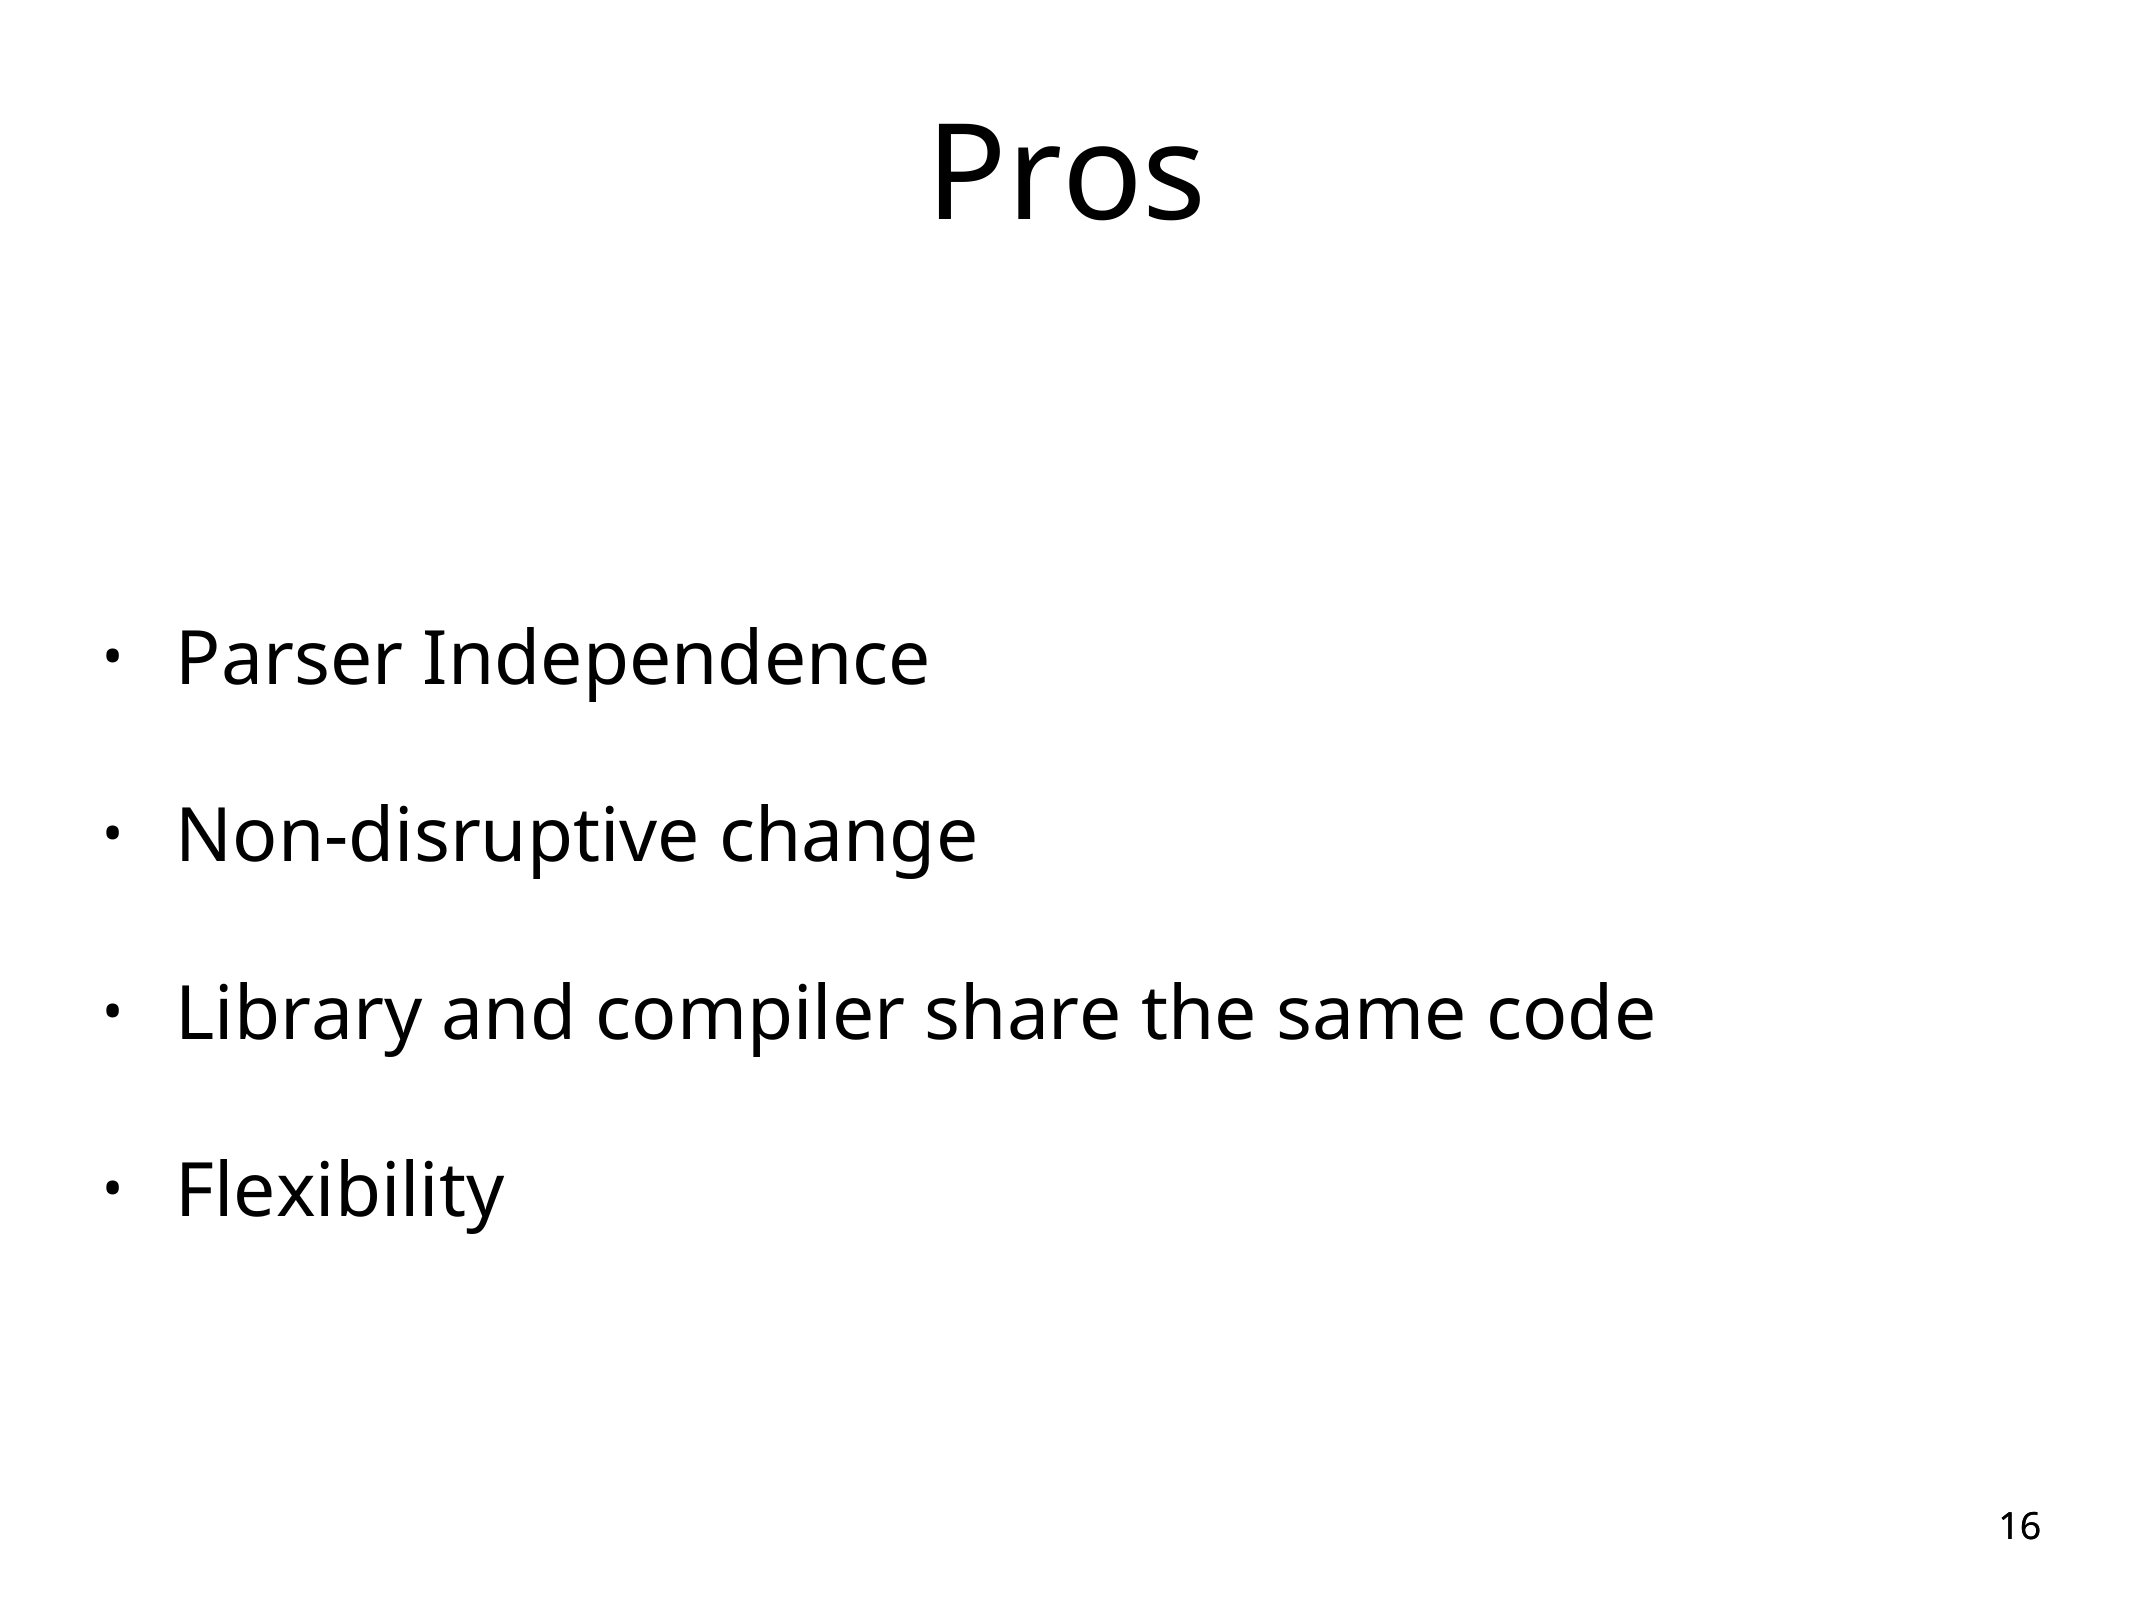

# Pros
Parser Independence
Non-disruptive change
Library and compiler share the same code
Flexibility
16